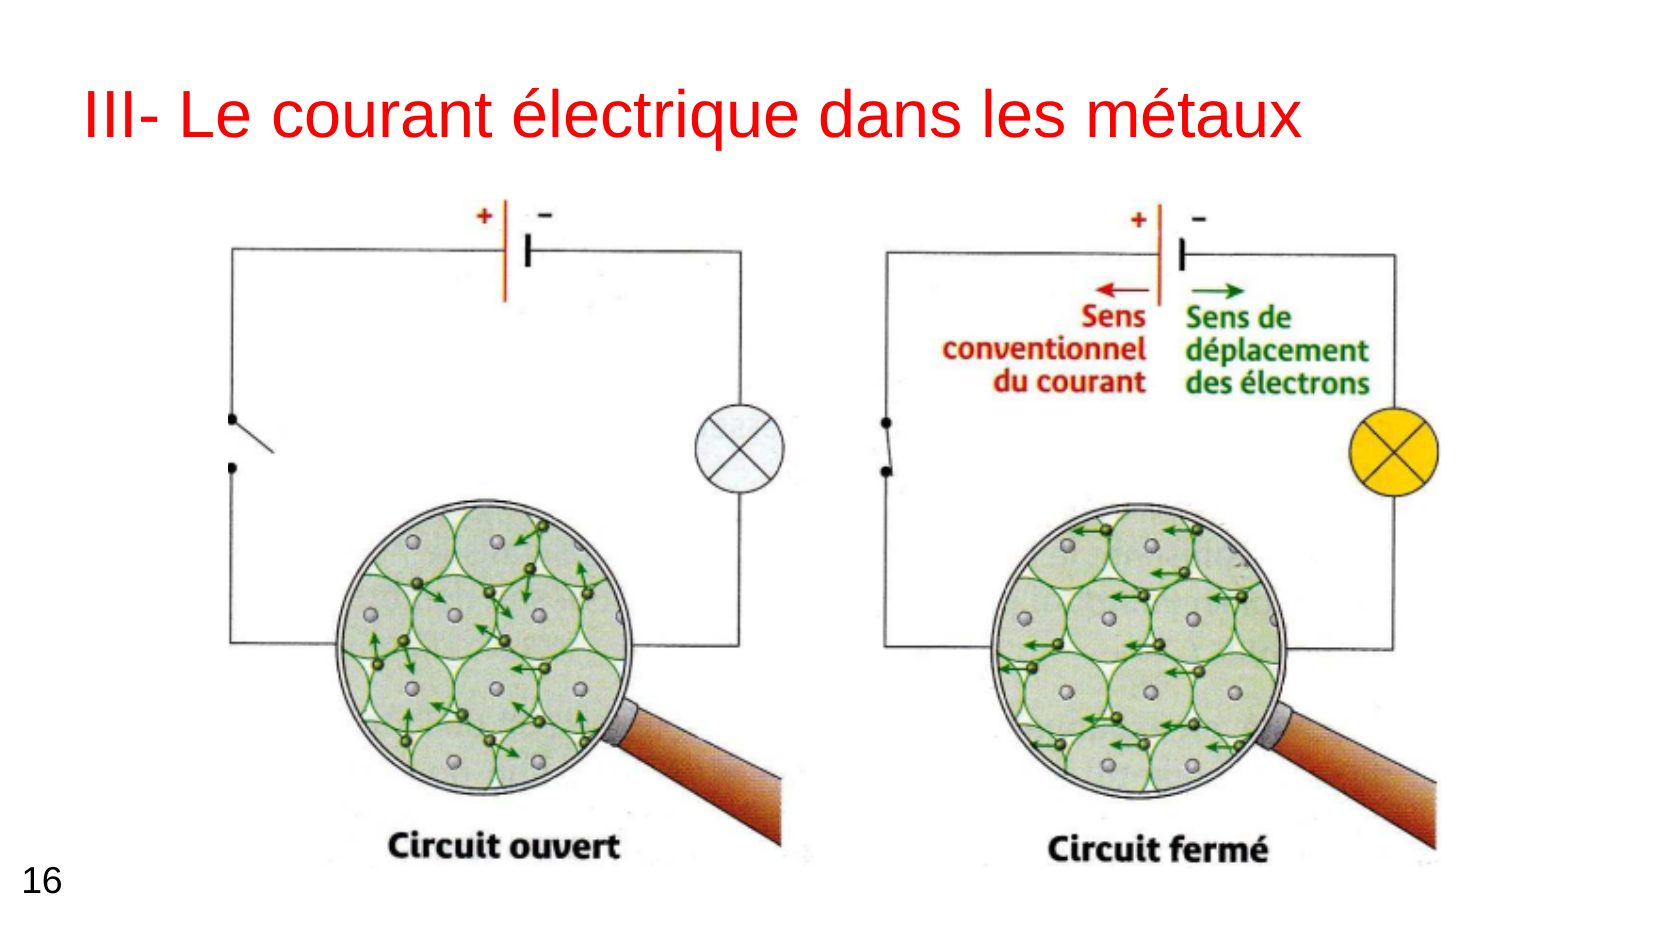

# III- Le courant électrique dans les métaux